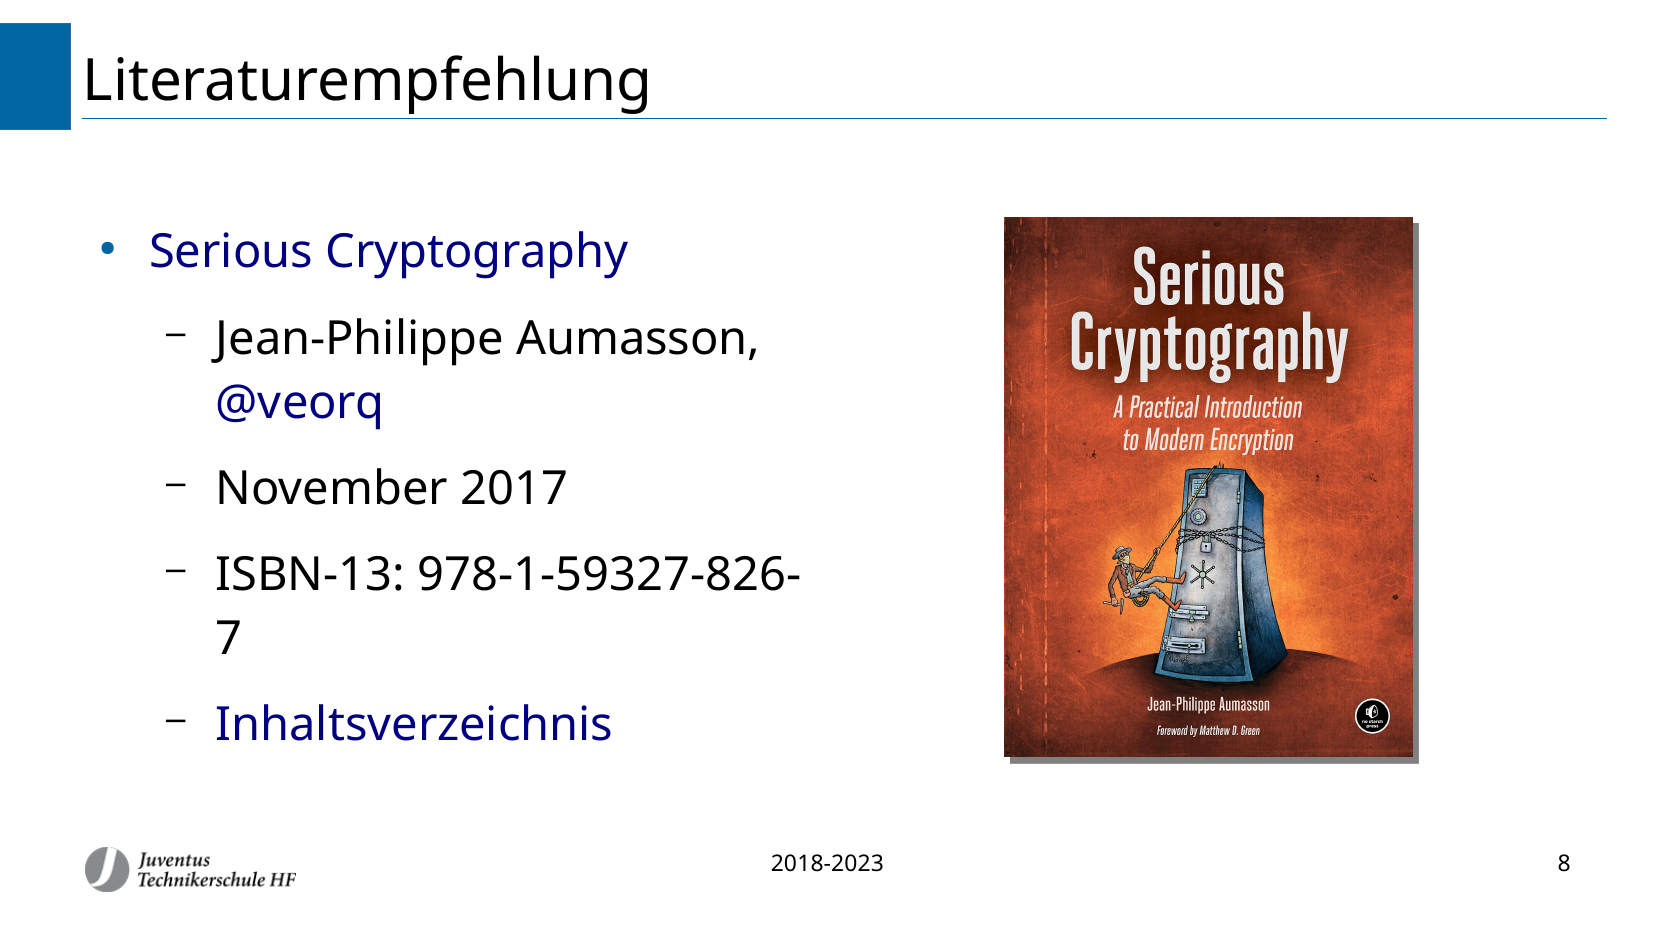

# Literaturempfehlung
Serious Cryptography
Jean-Philippe Aumasson, @veorq
November 2017
ISBN-13: 978-1-59327-826-7
Inhaltsverzeichnis
2018-2023
8